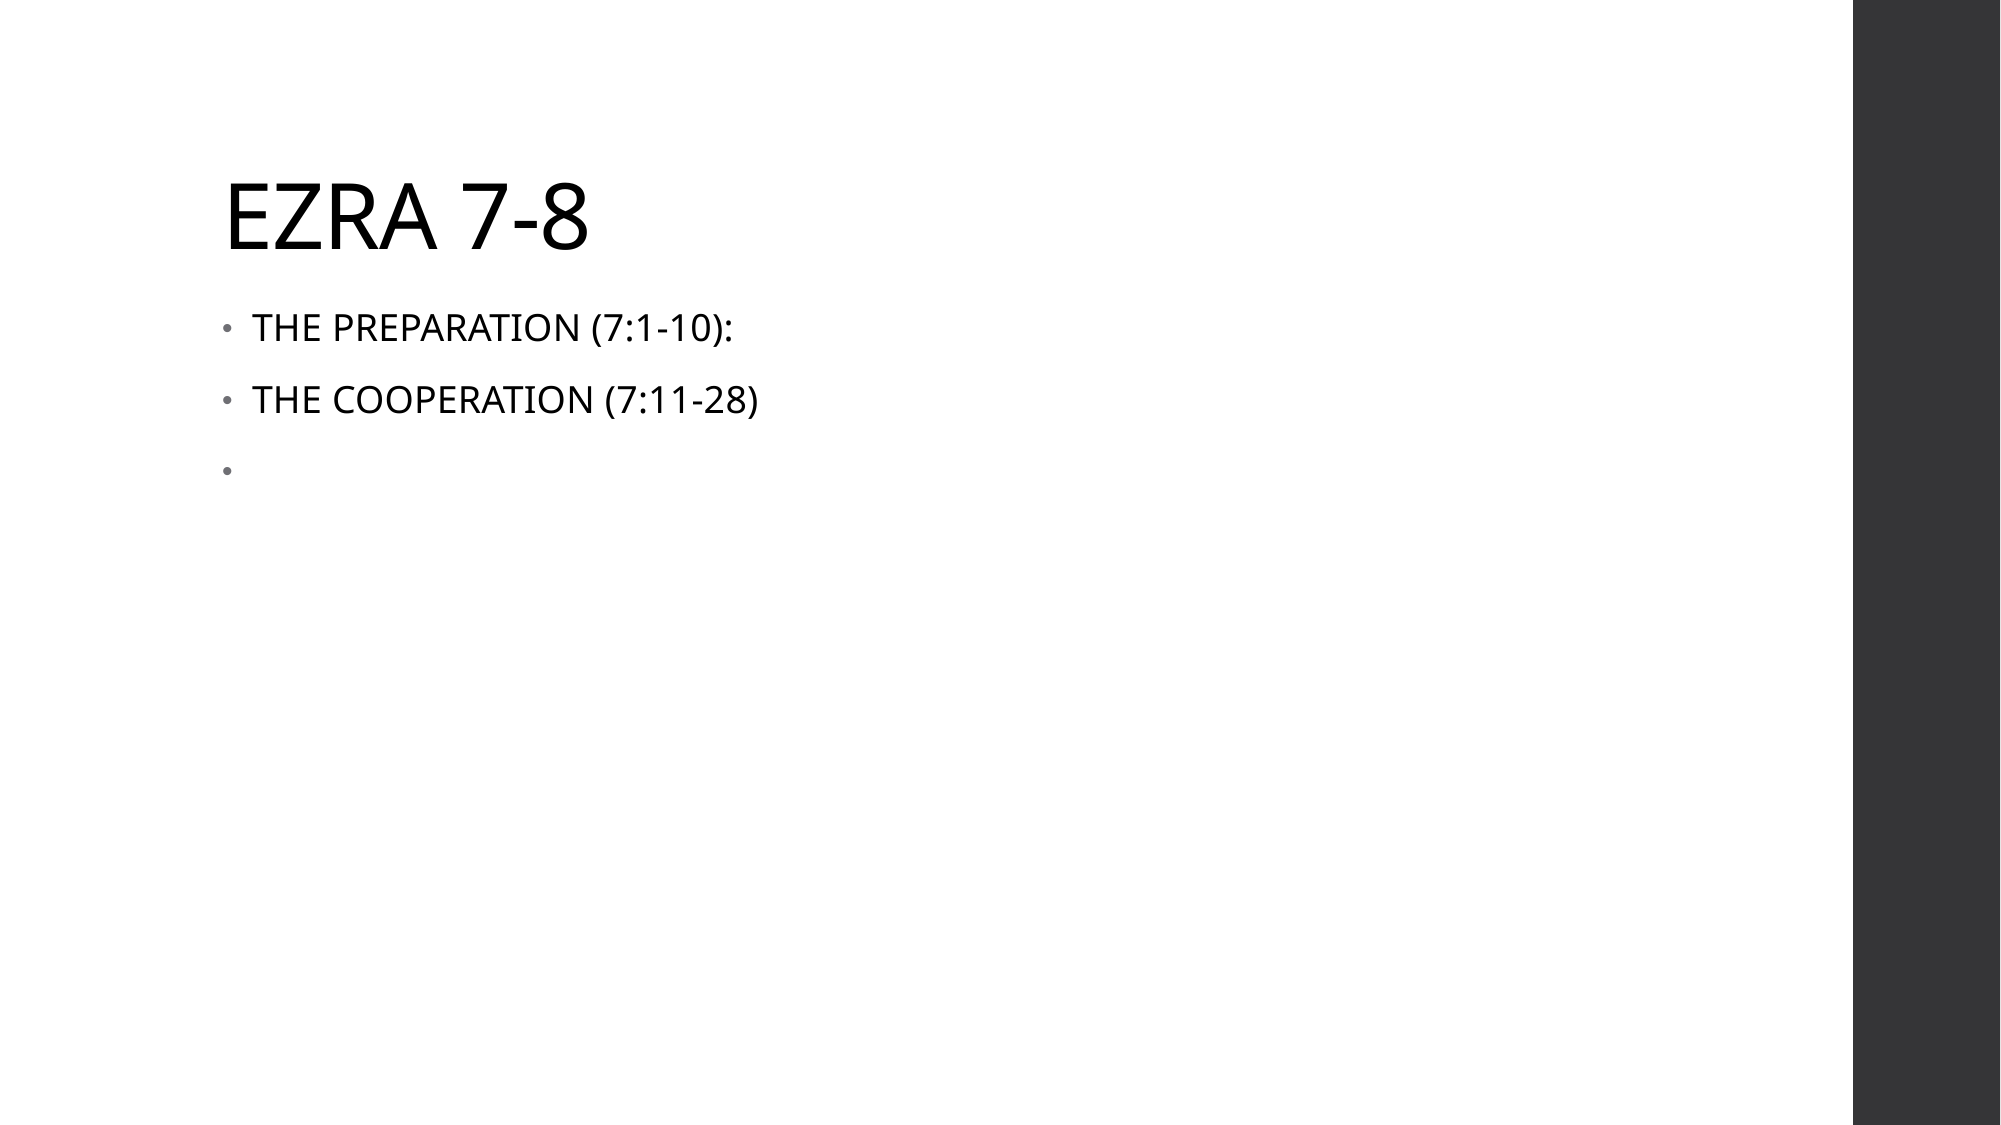

# EZRA 7-8
THE PREPARATION (7:1-10):
THE COOPERATION (7:11-28)